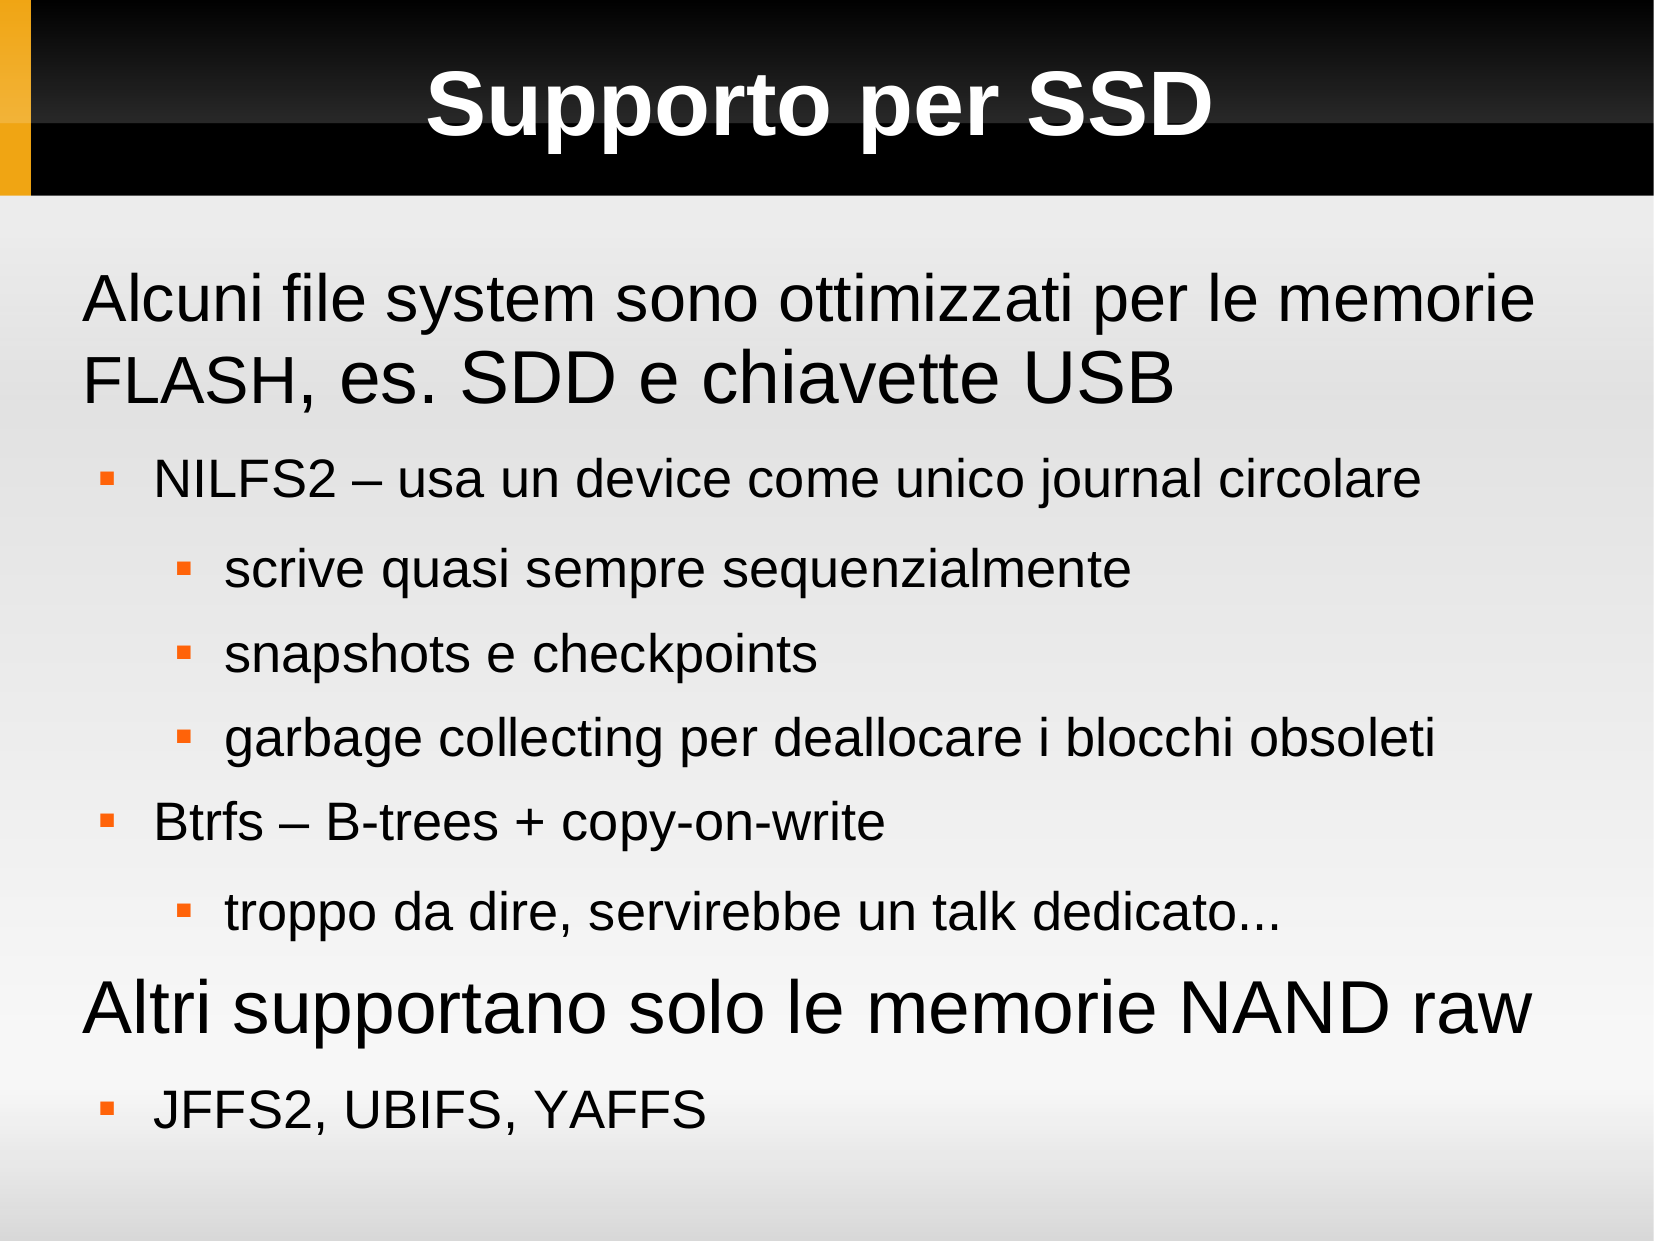

# Supporto per SSD
Alcuni file system sono ottimizzati per le memorie FLASH, es. SDD e chiavette USB
NILFS2 – usa un device come unico journal circolare
scrive quasi sempre sequenzialmente
snapshots e checkpoints
garbage collecting per deallocare i blocchi obsoleti
Btrfs – B-trees + copy-on-write
troppo da dire, servirebbe un talk dedicato...
Altri supportano solo le memorie NAND raw
JFFS2, UBIFS, YAFFS